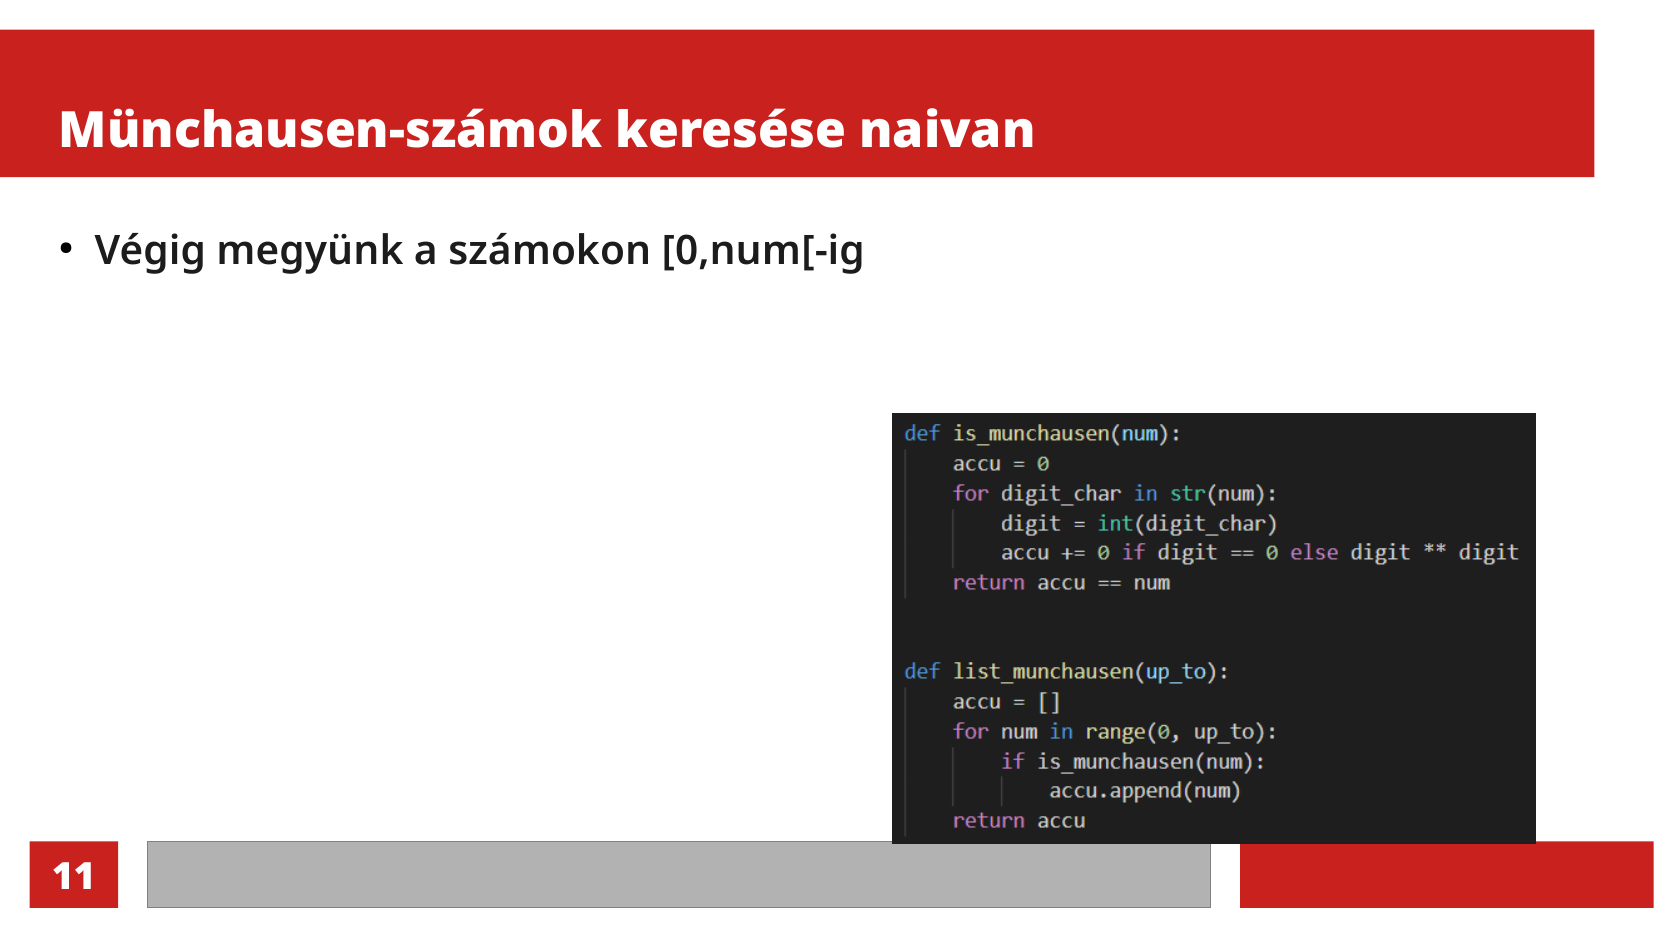

# Münchausen-számok keresése naivan
Végig megyünk a számokon [0,num[-ig
11